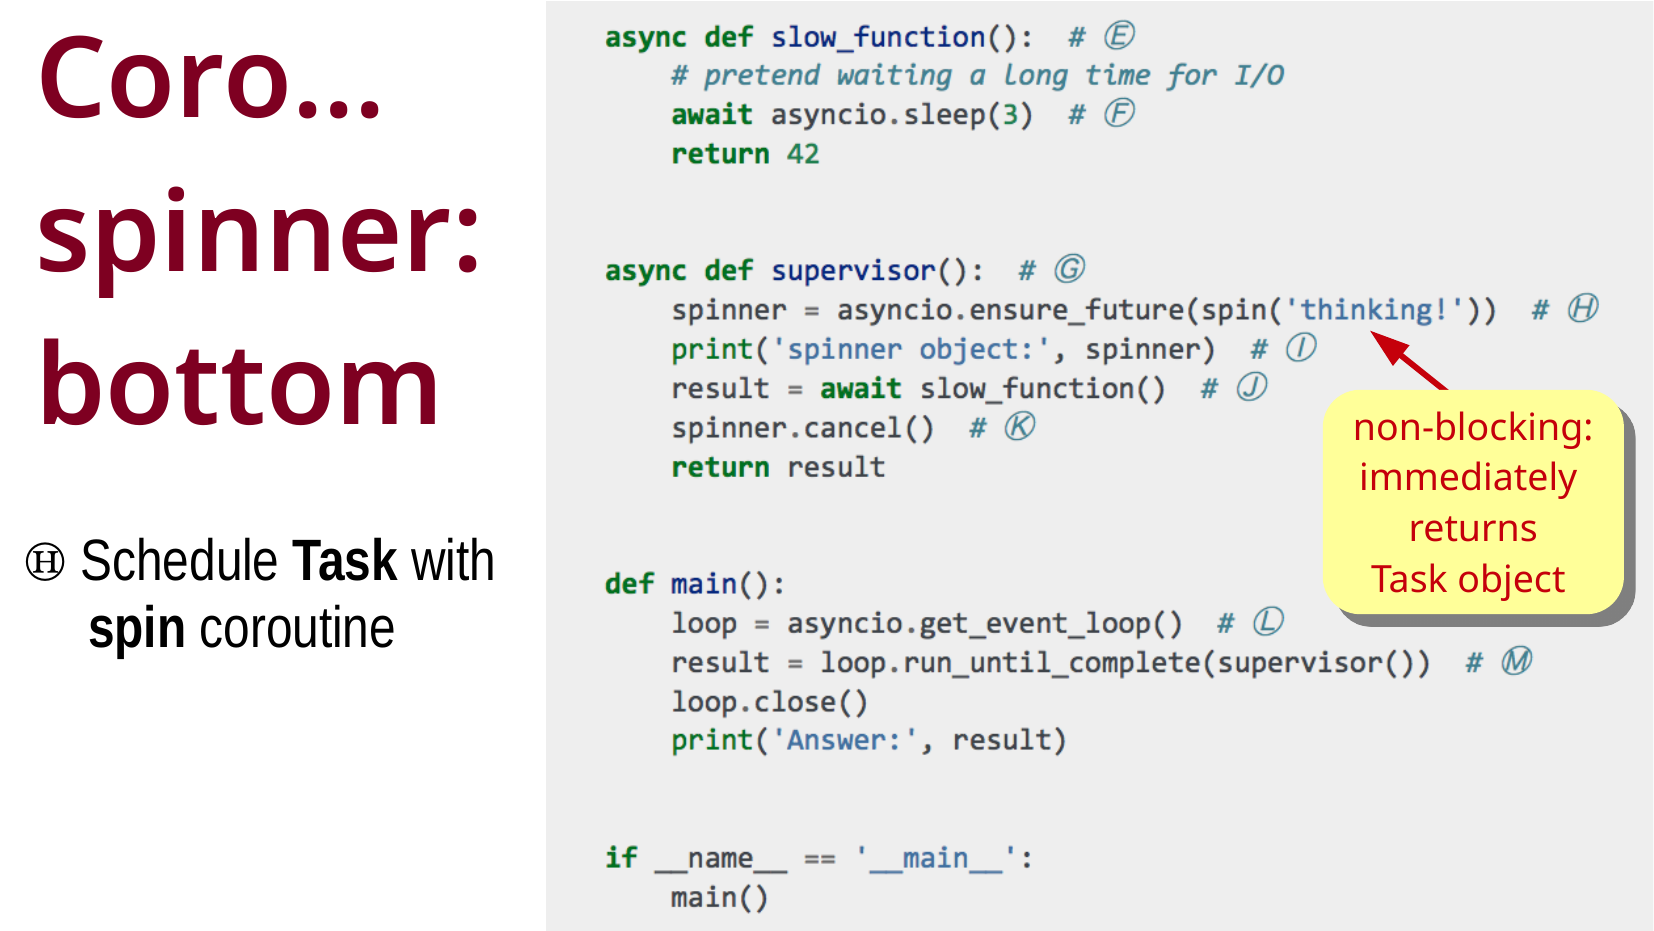

Coro...
spinner:
bottom
non-blocking:
immediately
returns
Task object
# Ⓗ Schedule Task with spin coroutine